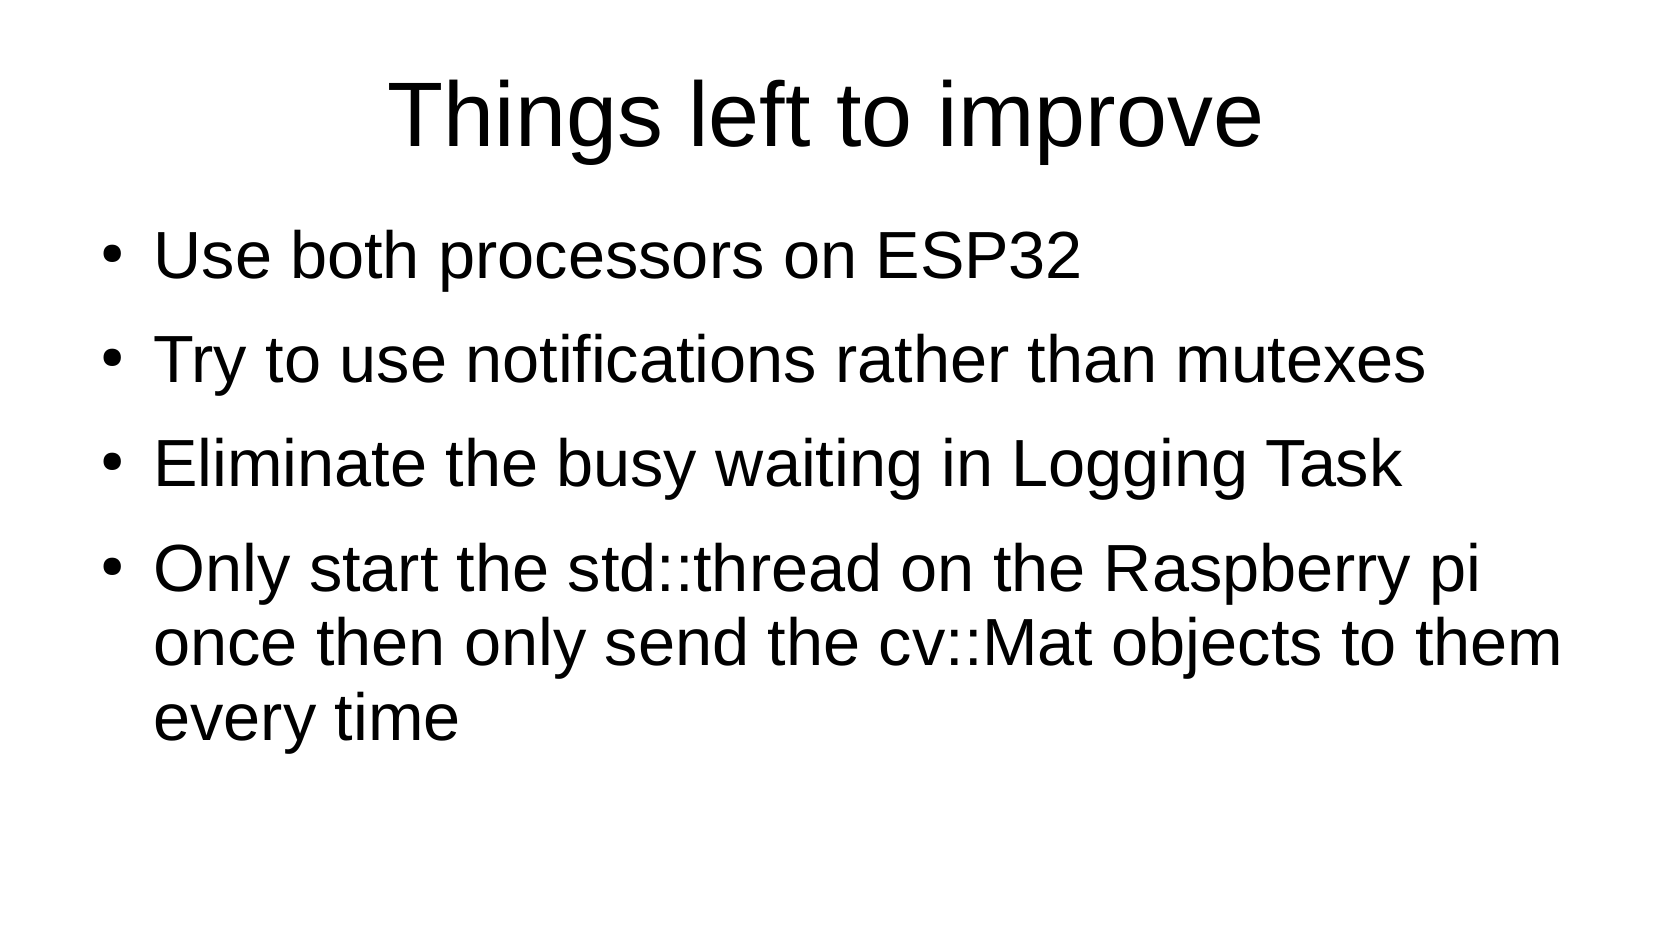

# Things left to improve
Use both processors on ESP32
Try to use notifications rather than mutexes
Eliminate the busy waiting in Logging Task
Only start the std::thread on the Raspberry pi once then only send the cv::Mat objects to them every time